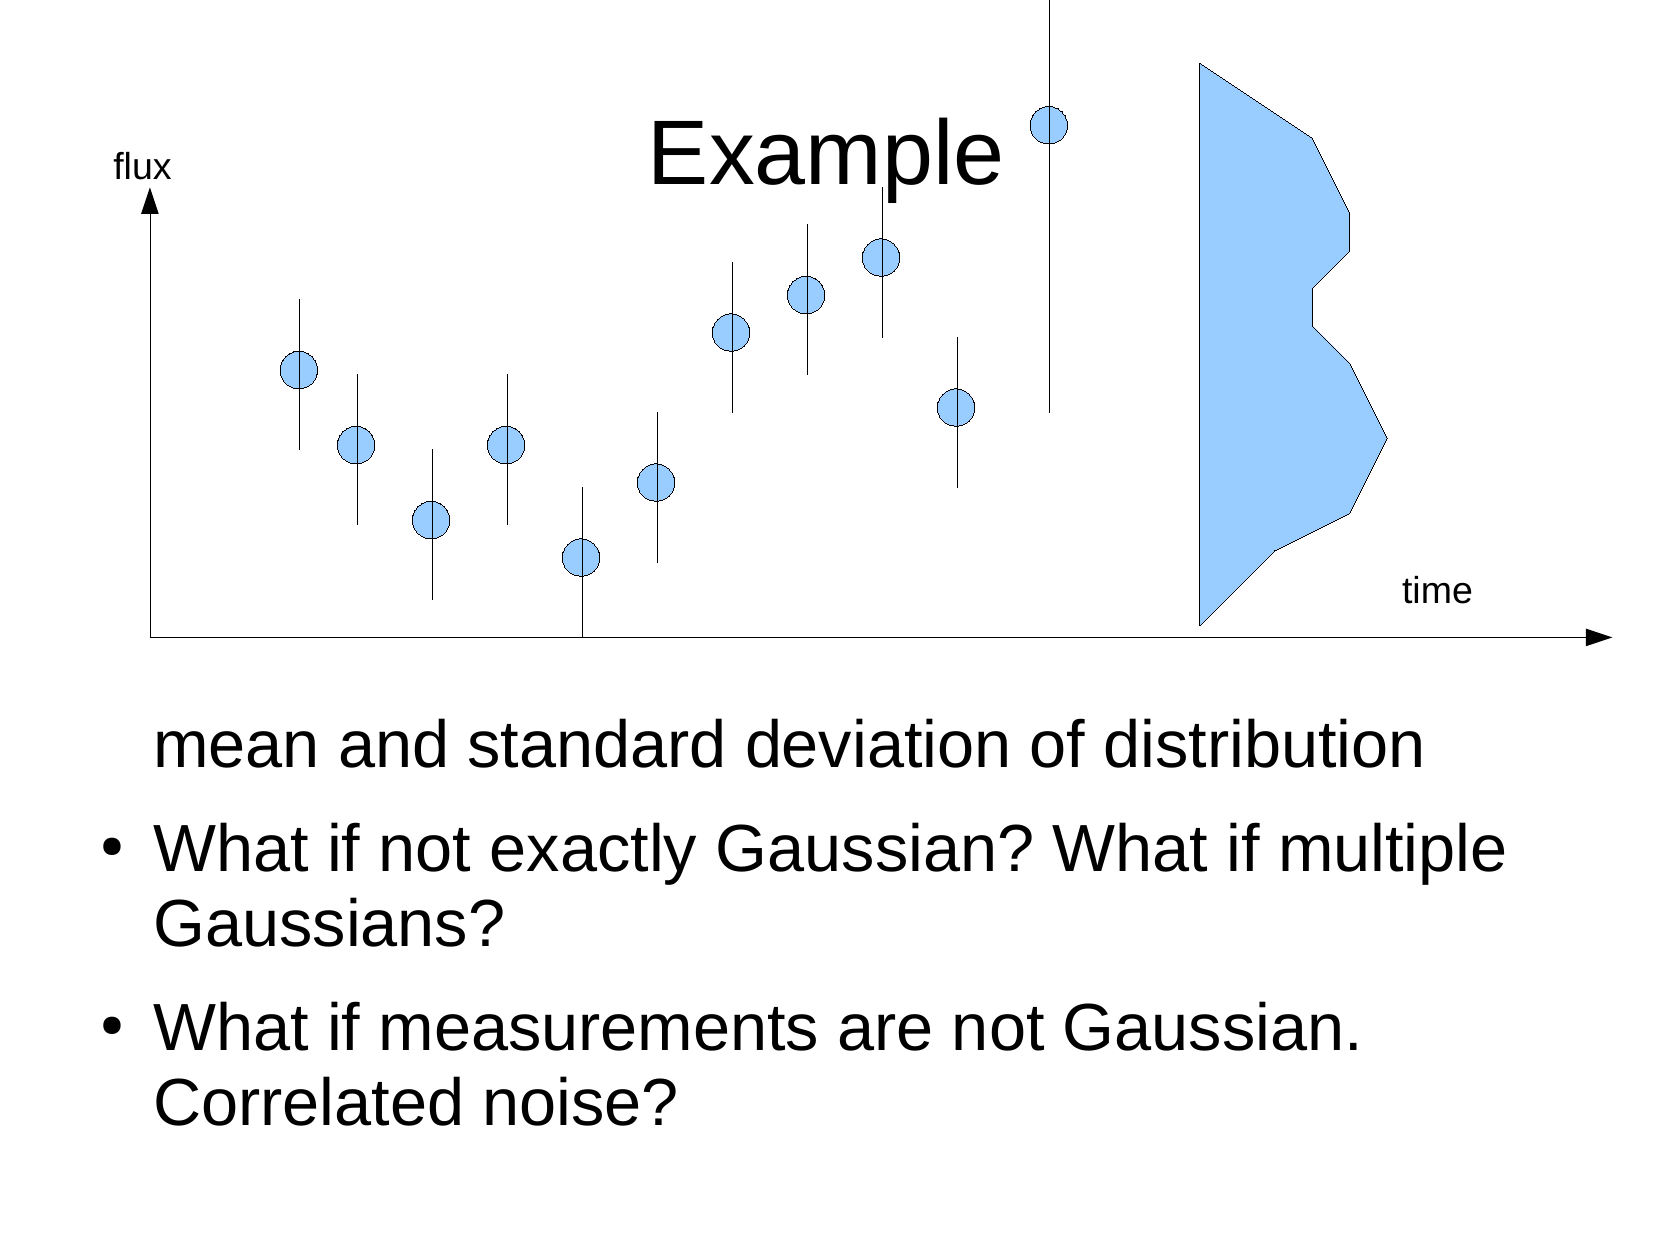

# Example
flux
mean and standard deviation of distribution
What if not exactly Gaussian? What if multiple Gaussians?
What if measurements are not Gaussian. Correlated noise?
time